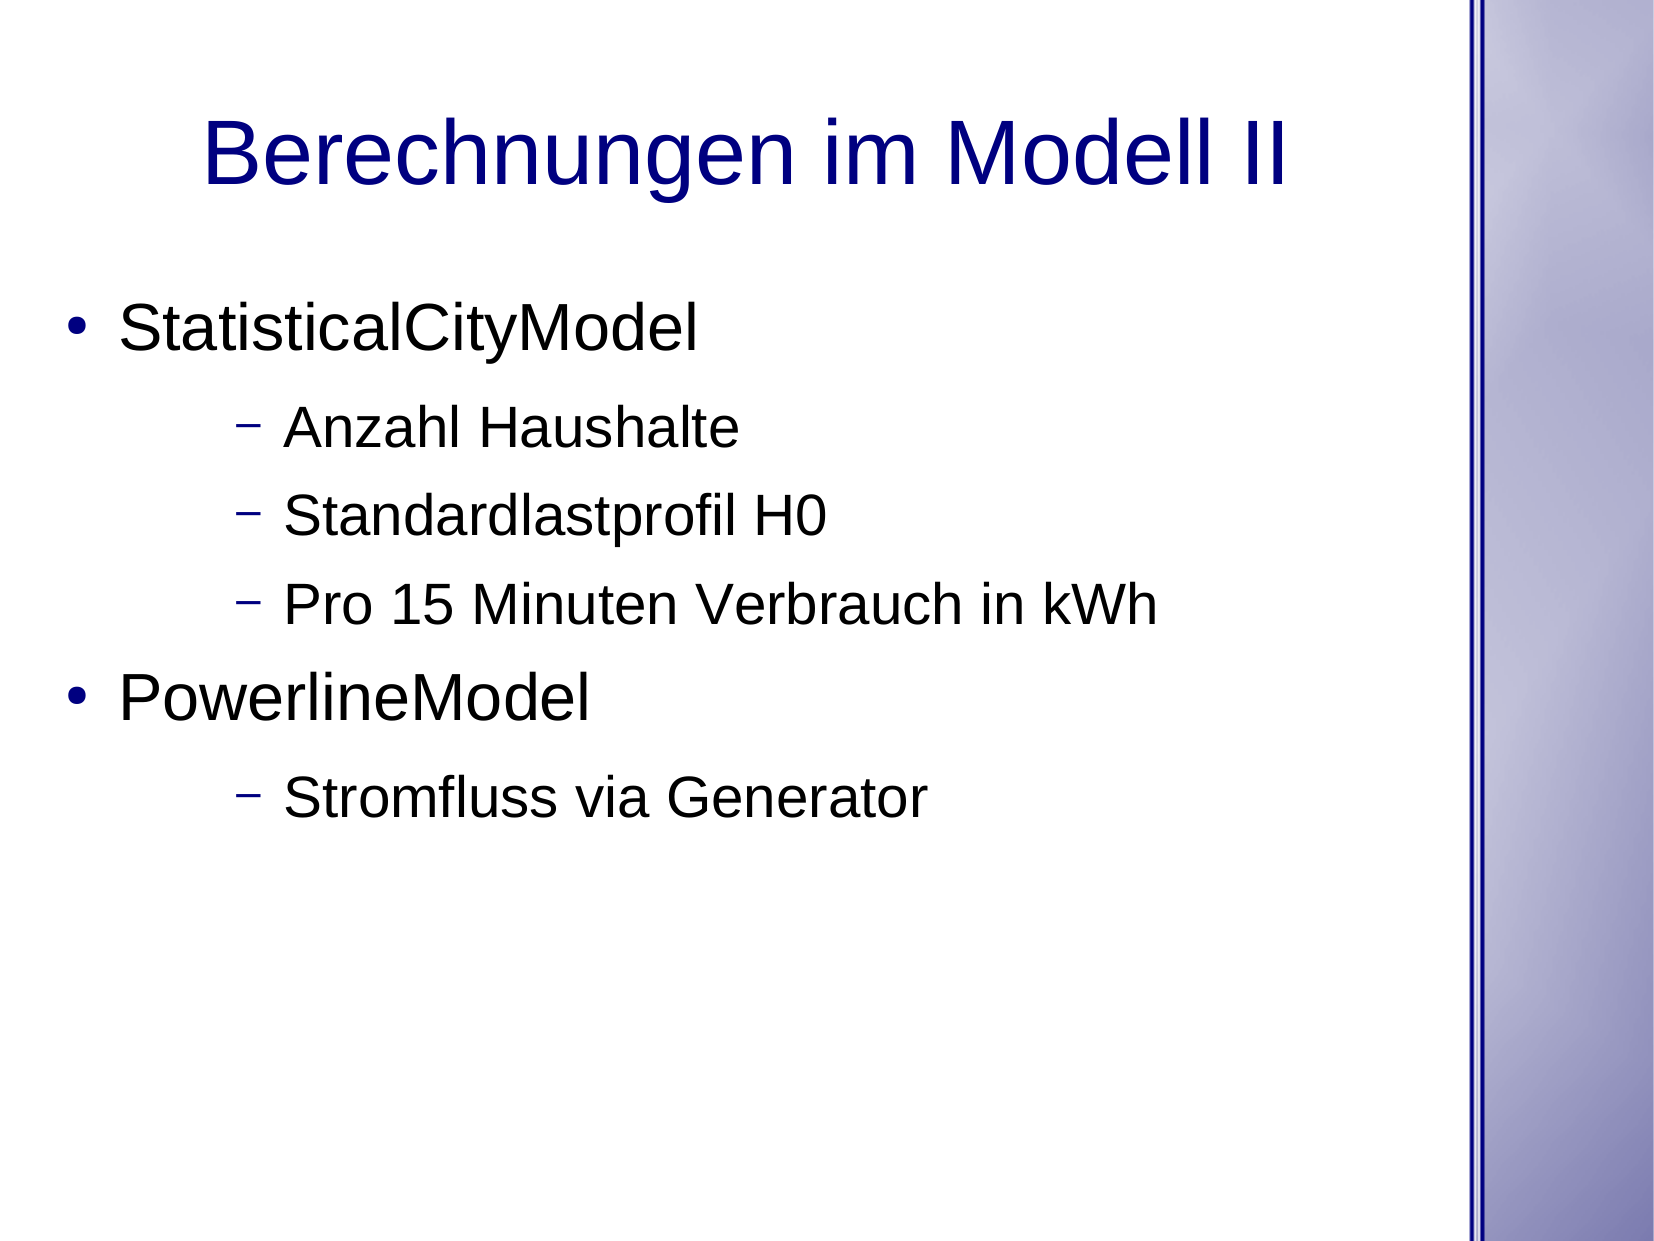

# Berechnungen im Modell II
StatisticalCityModel
Anzahl Haushalte
Standardlastprofil H0
Pro 15 Minuten Verbrauch in kWh
PowerlineModel
Stromfluss via Generator